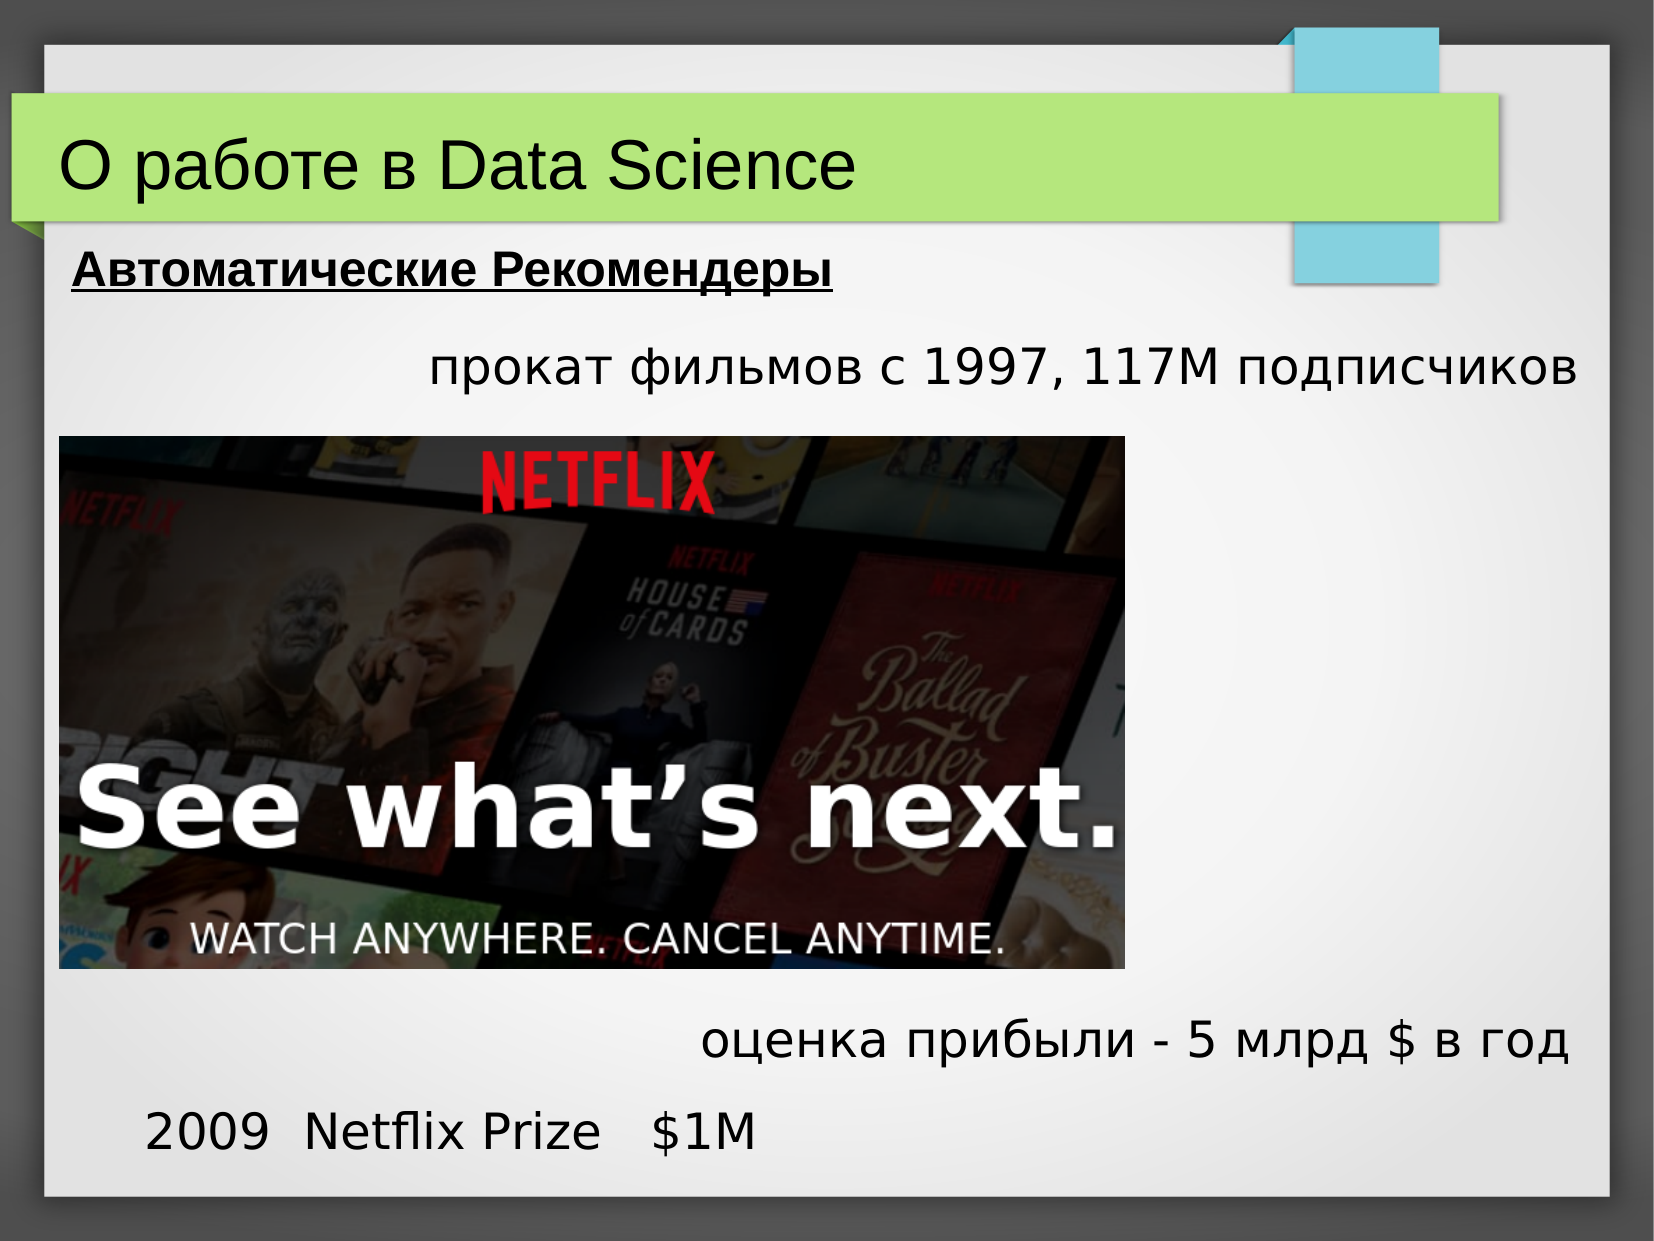

О работе в Data Science
# Автоматические Рекомендеры
прокат фильмов с 1997, 117М подписчиков
оценка прибыли - 5 млрд $ в год
2009 Netflix Prize $1M